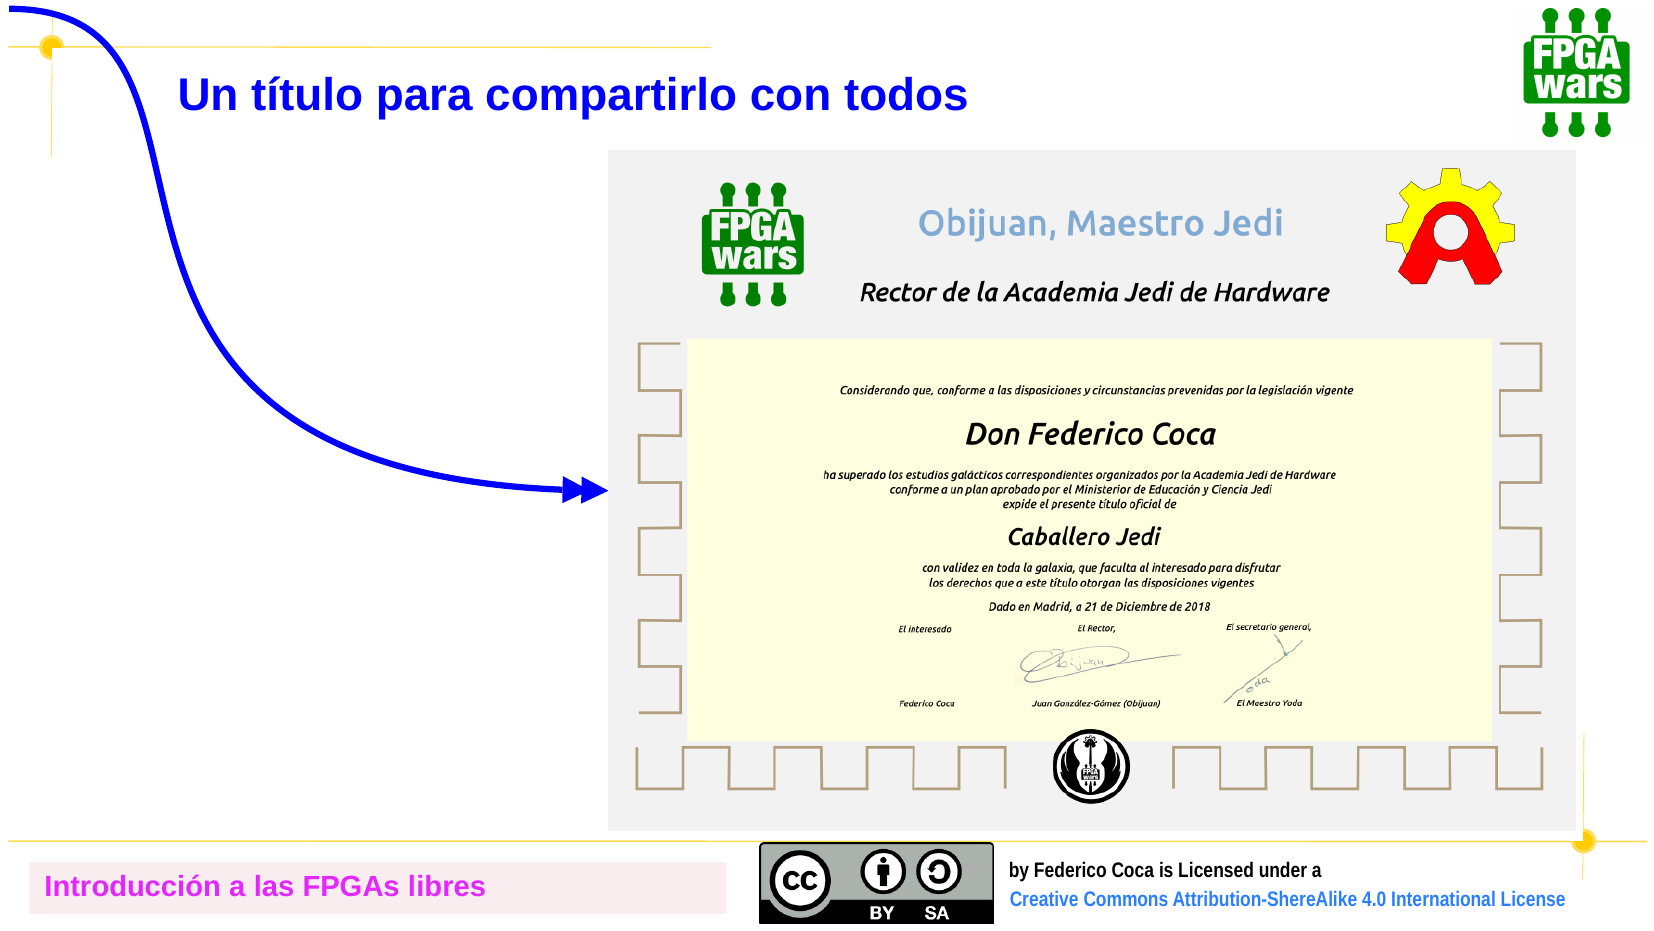

Un título para compartirlo con todos
Introducción a las FPGAs libres